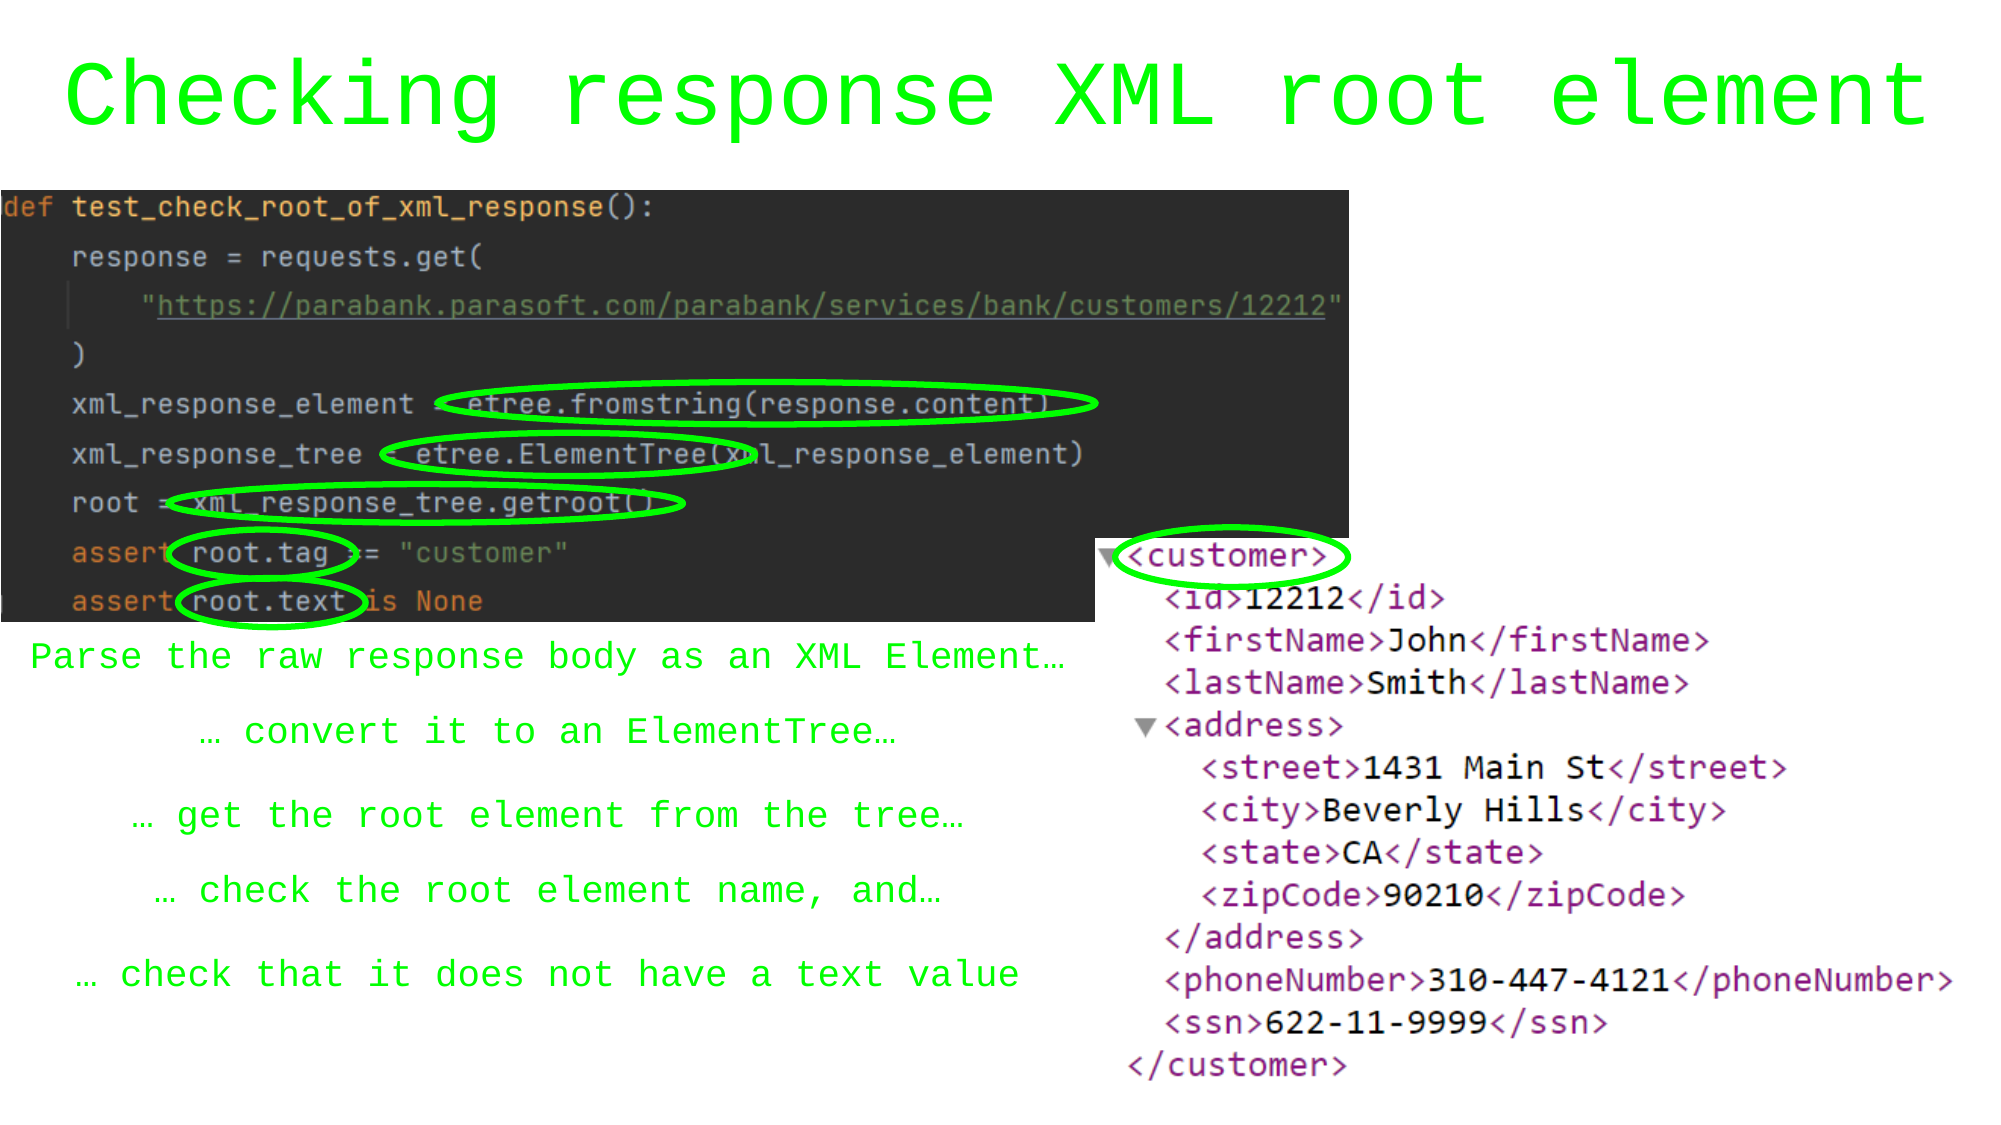

# Checking response XML root element
Parse the raw response body as an XML Element…
… convert it to an ElementTree…
… get the root element from the tree…
… check the root element name, and…
… check that it does not have a text value